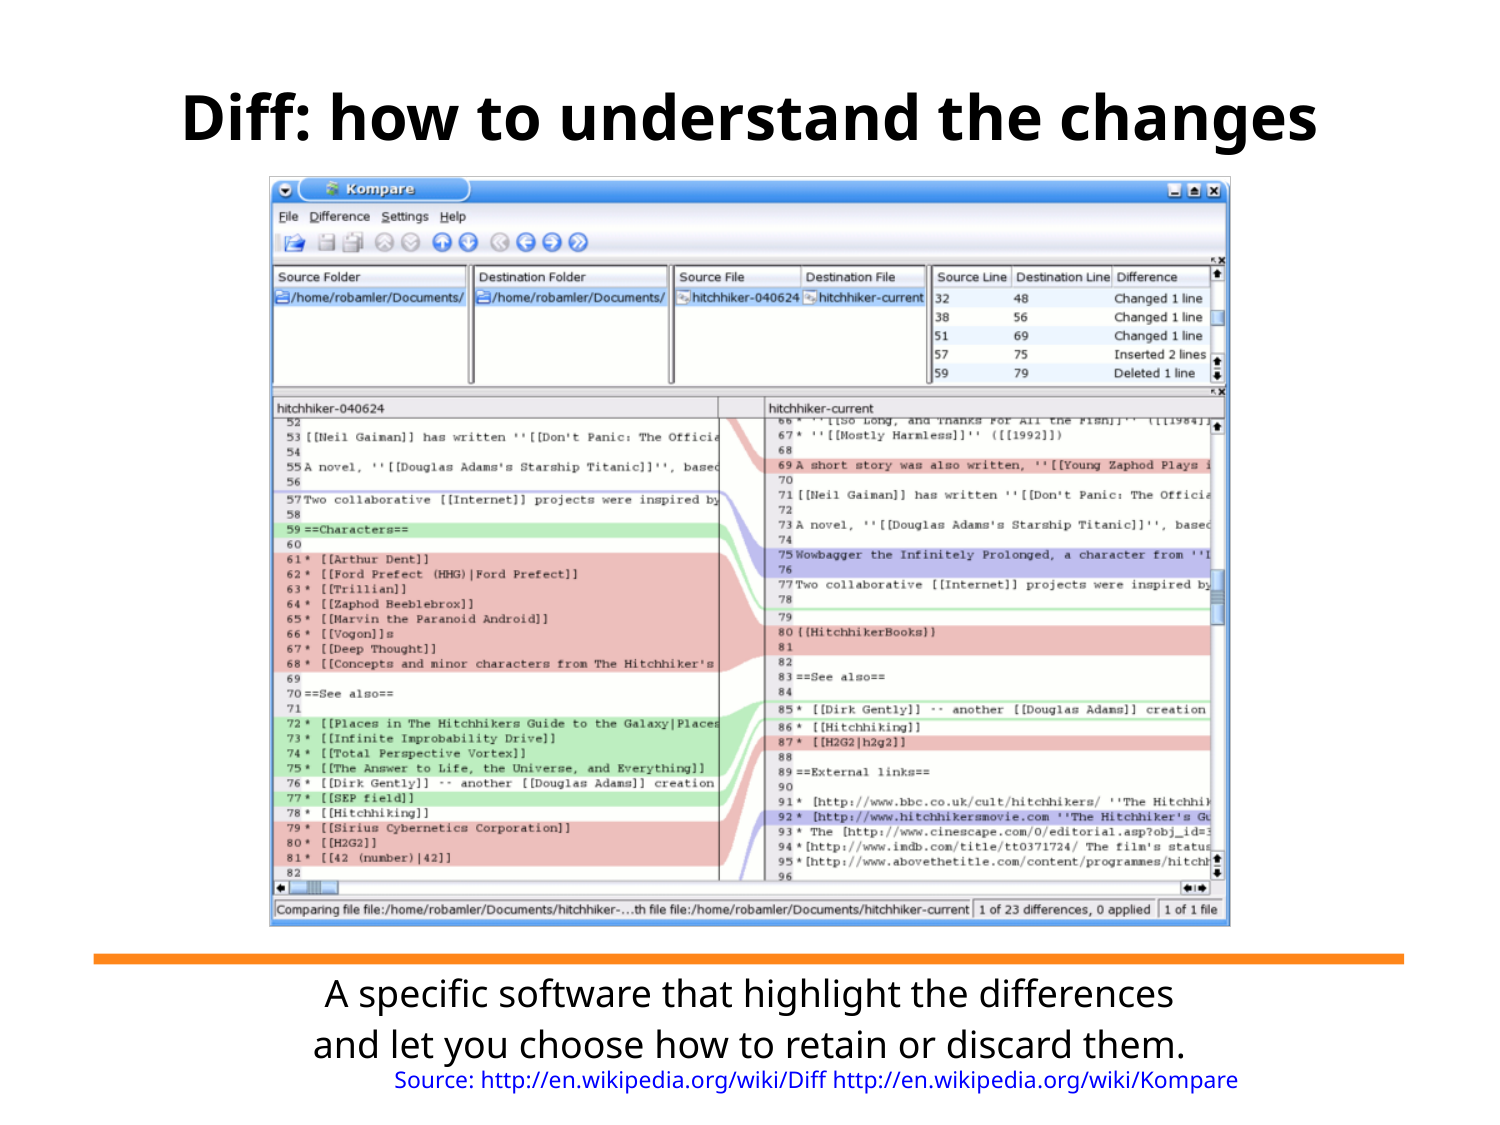

# Diff: how to understand the changes
A specific software that highlight the differences and let you choose how to retain or discard them.
Source: http://en.wikipedia.org/wiki/Diff http://en.wikipedia.org/wiki/Kompare